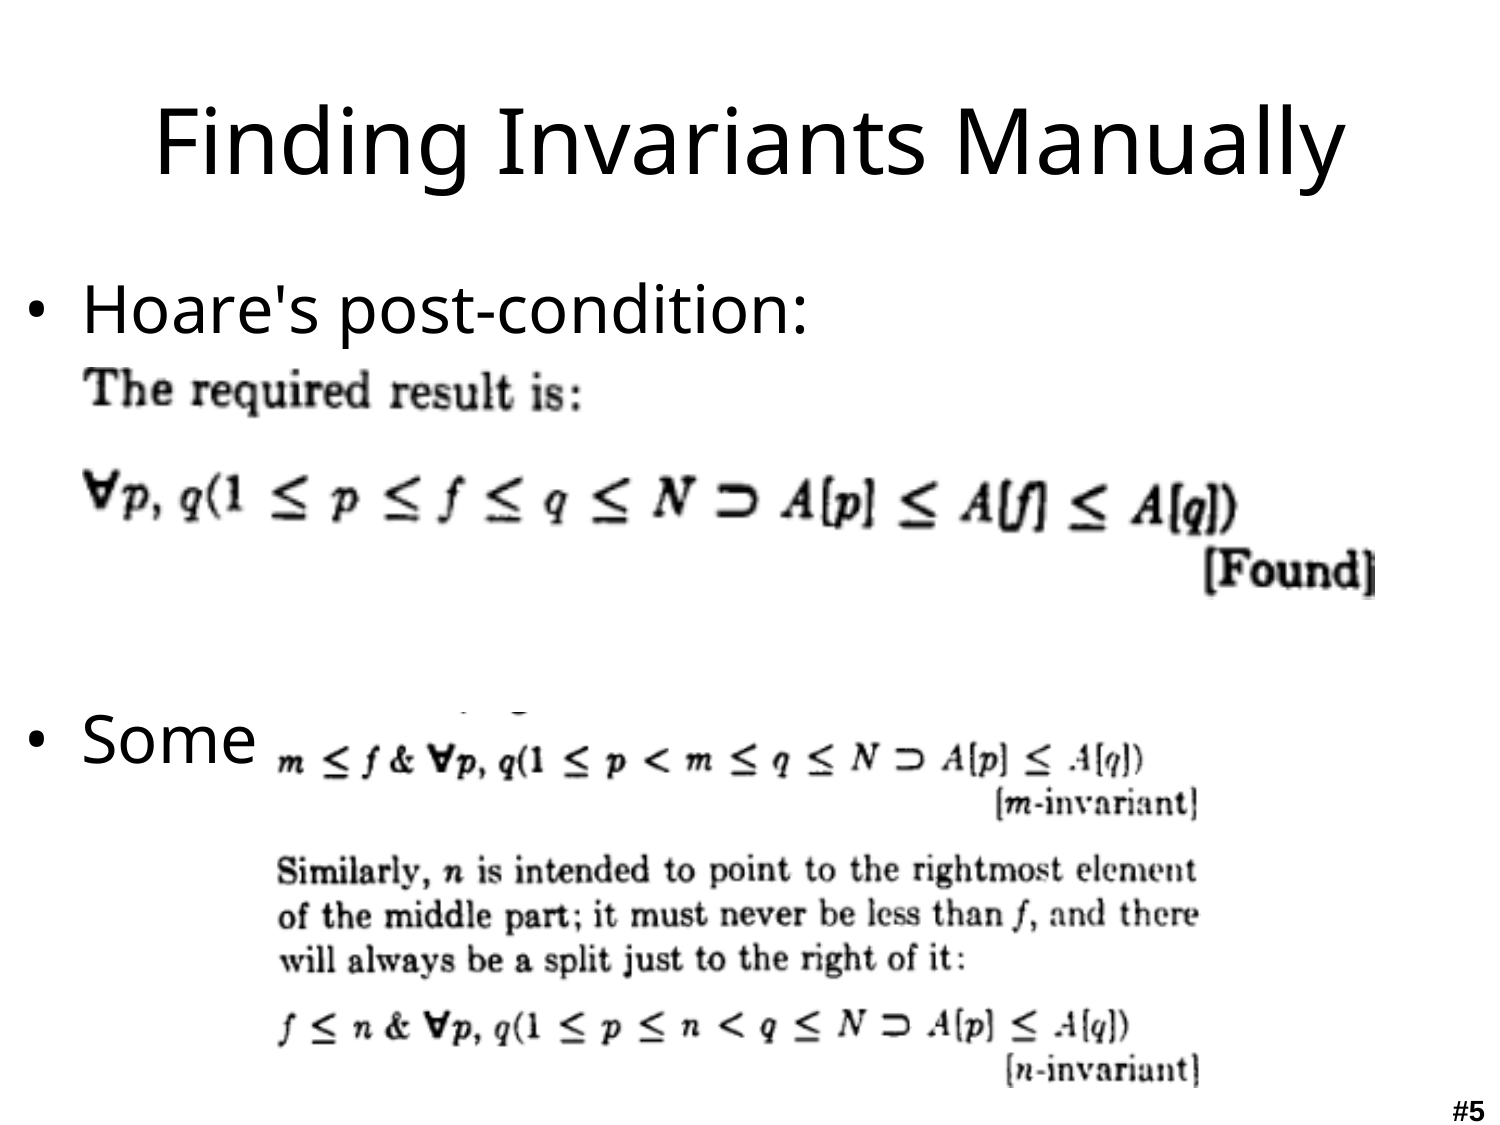

# Finding Invariants Manually
Hoare's post-condition:
Some intermediate invariants:
5